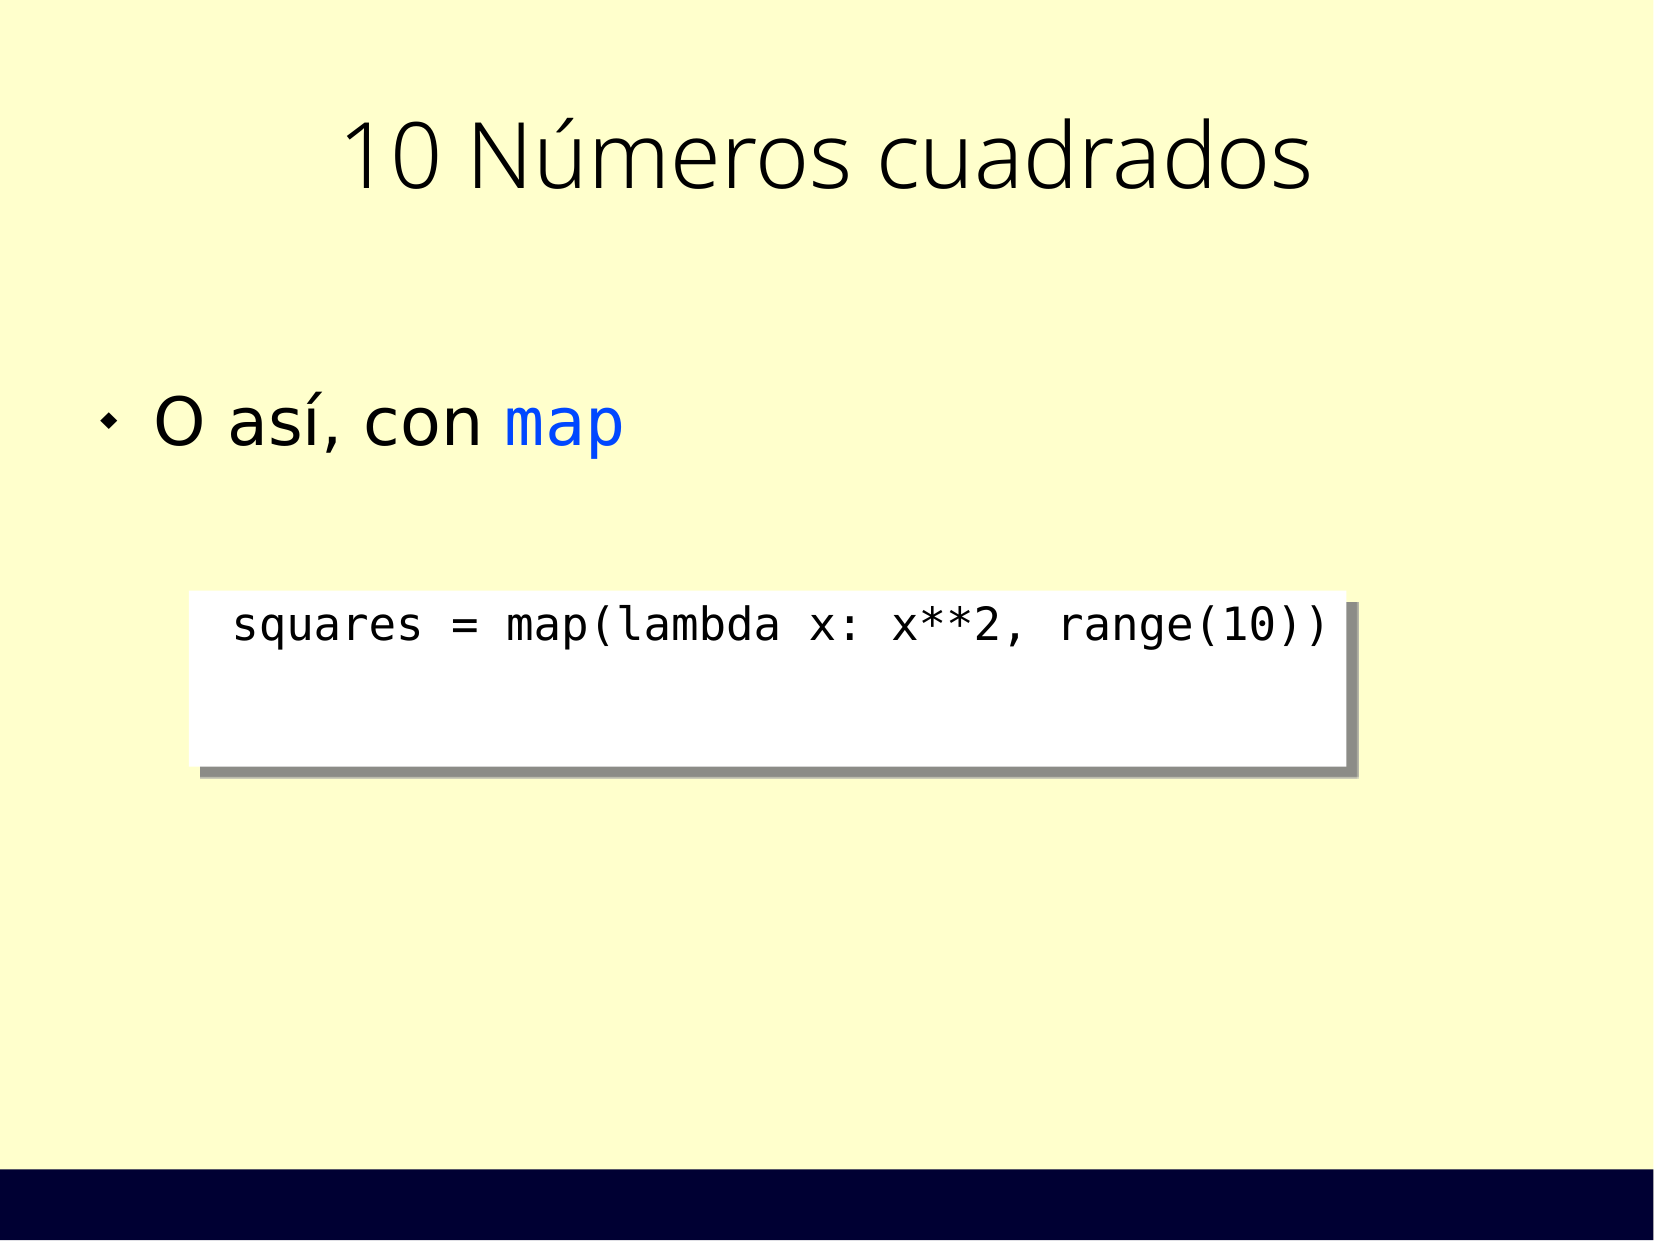

# 10 Números cuadrados
O así, con map
 squares = map(lambda x: x**2, range(10))